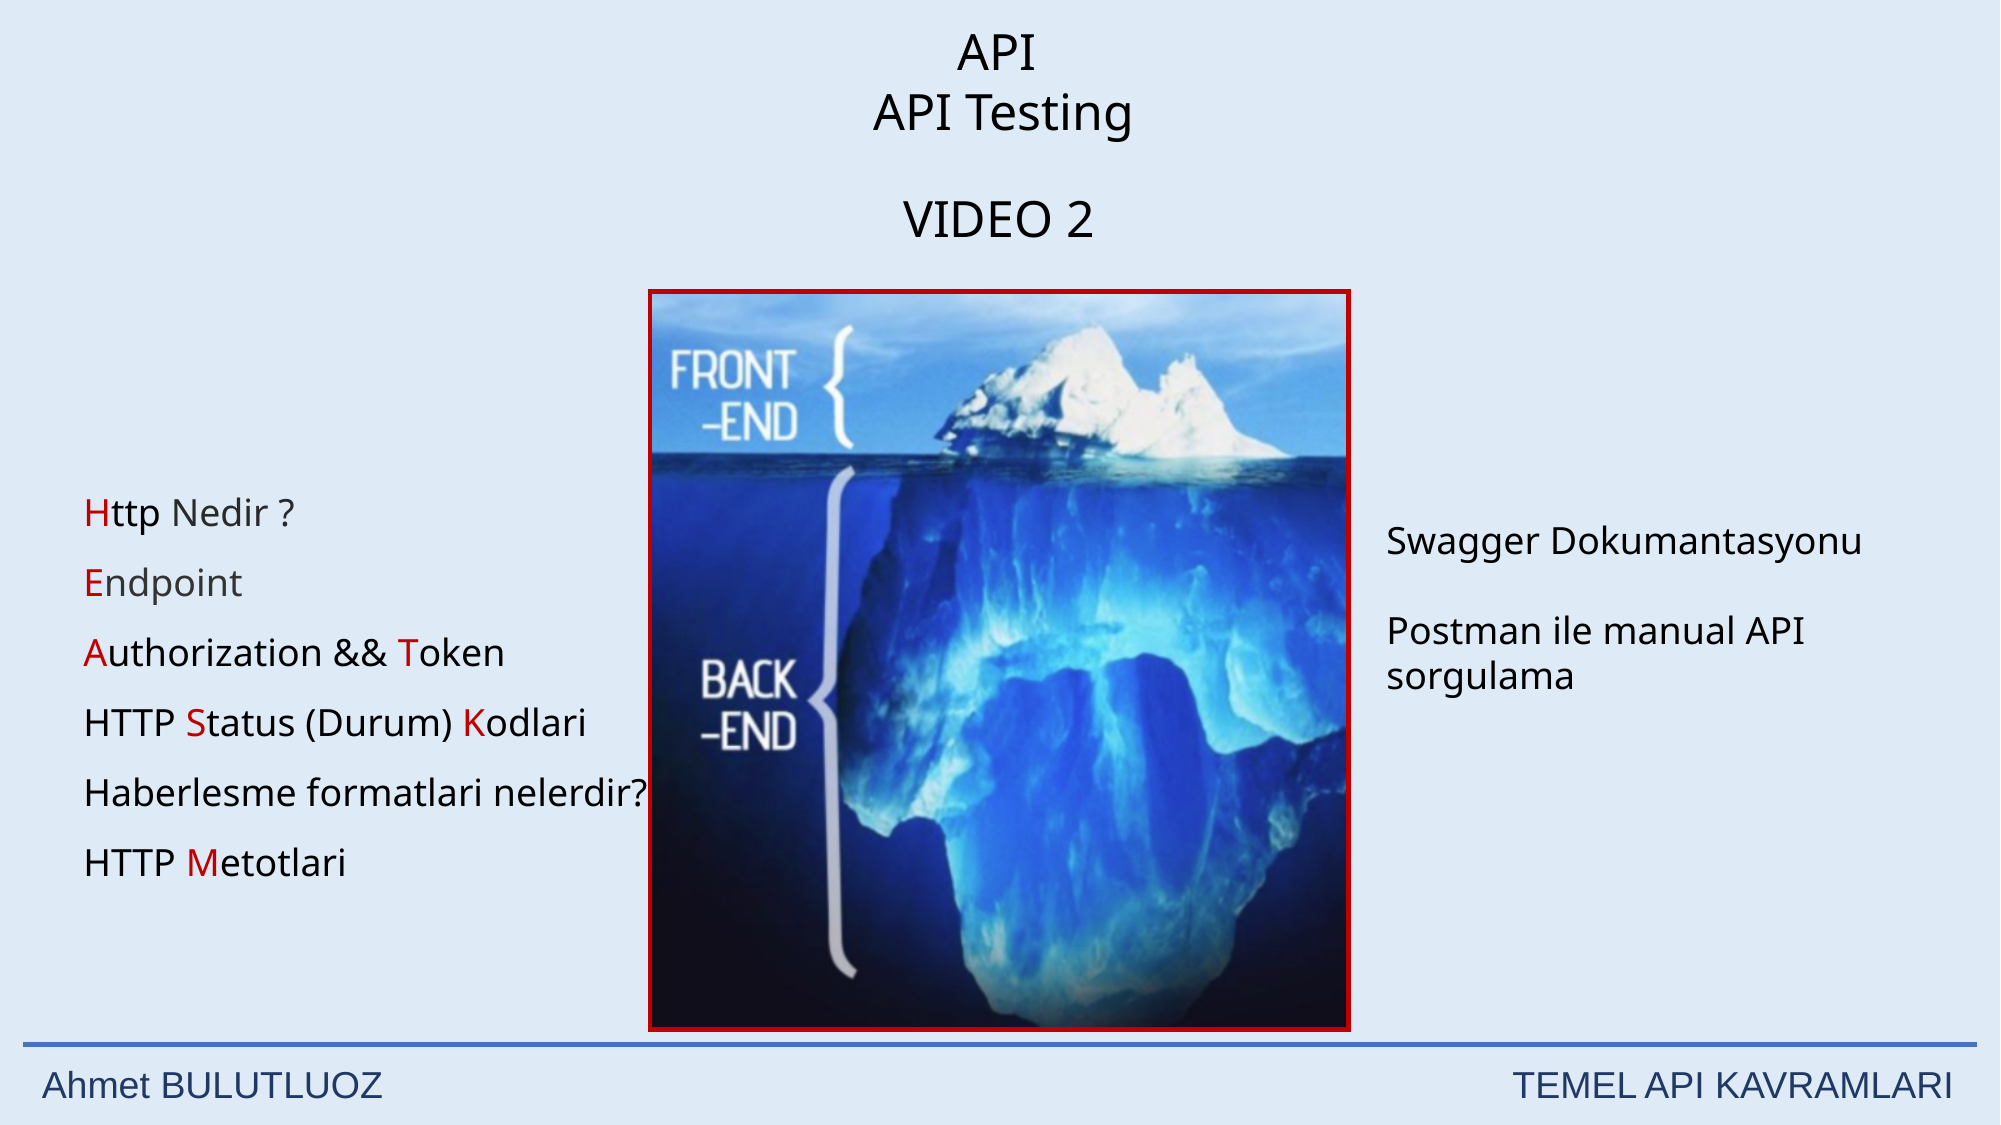

API
API Testing
VIDEO 2
Http Nedir ?
Endpoint
Authorization && Token
HTTP Status (Durum) Kodlari
Haberlesme formatlari nelerdir?
HTTP Metotlari
Swagger Dokumantasyonu
Postman ile manual API sorgulama
Ahmet BULUTLUOZ TEMEL API KAVRAMLARI